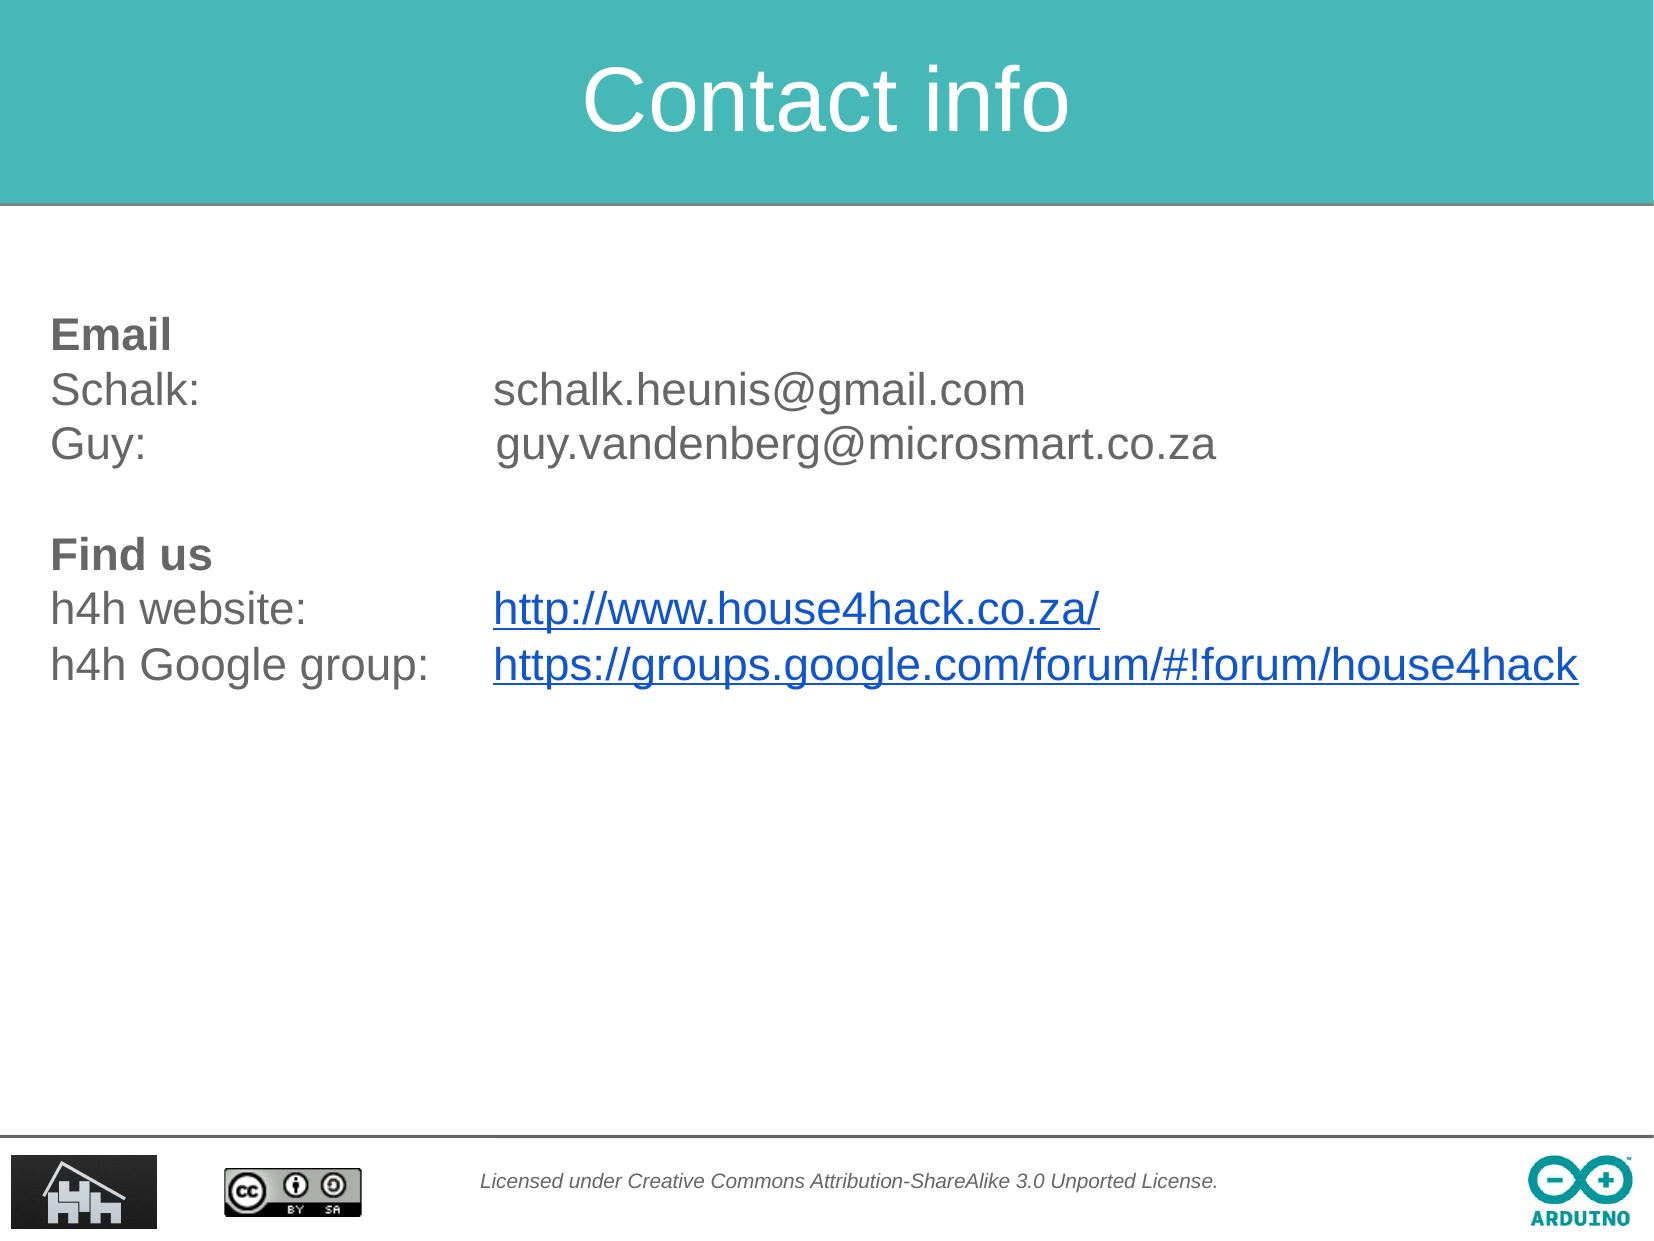

# Contact info
Email
Schalk:			    	schalk.heunis@gmail.com
Guy:				 guy.vandenberg@microsmart.co.za
Find us
h4h website:			http://www.house4hack.co.za/
h4h Google group:	https://groups.google.com/forum/#!forum/house4hack